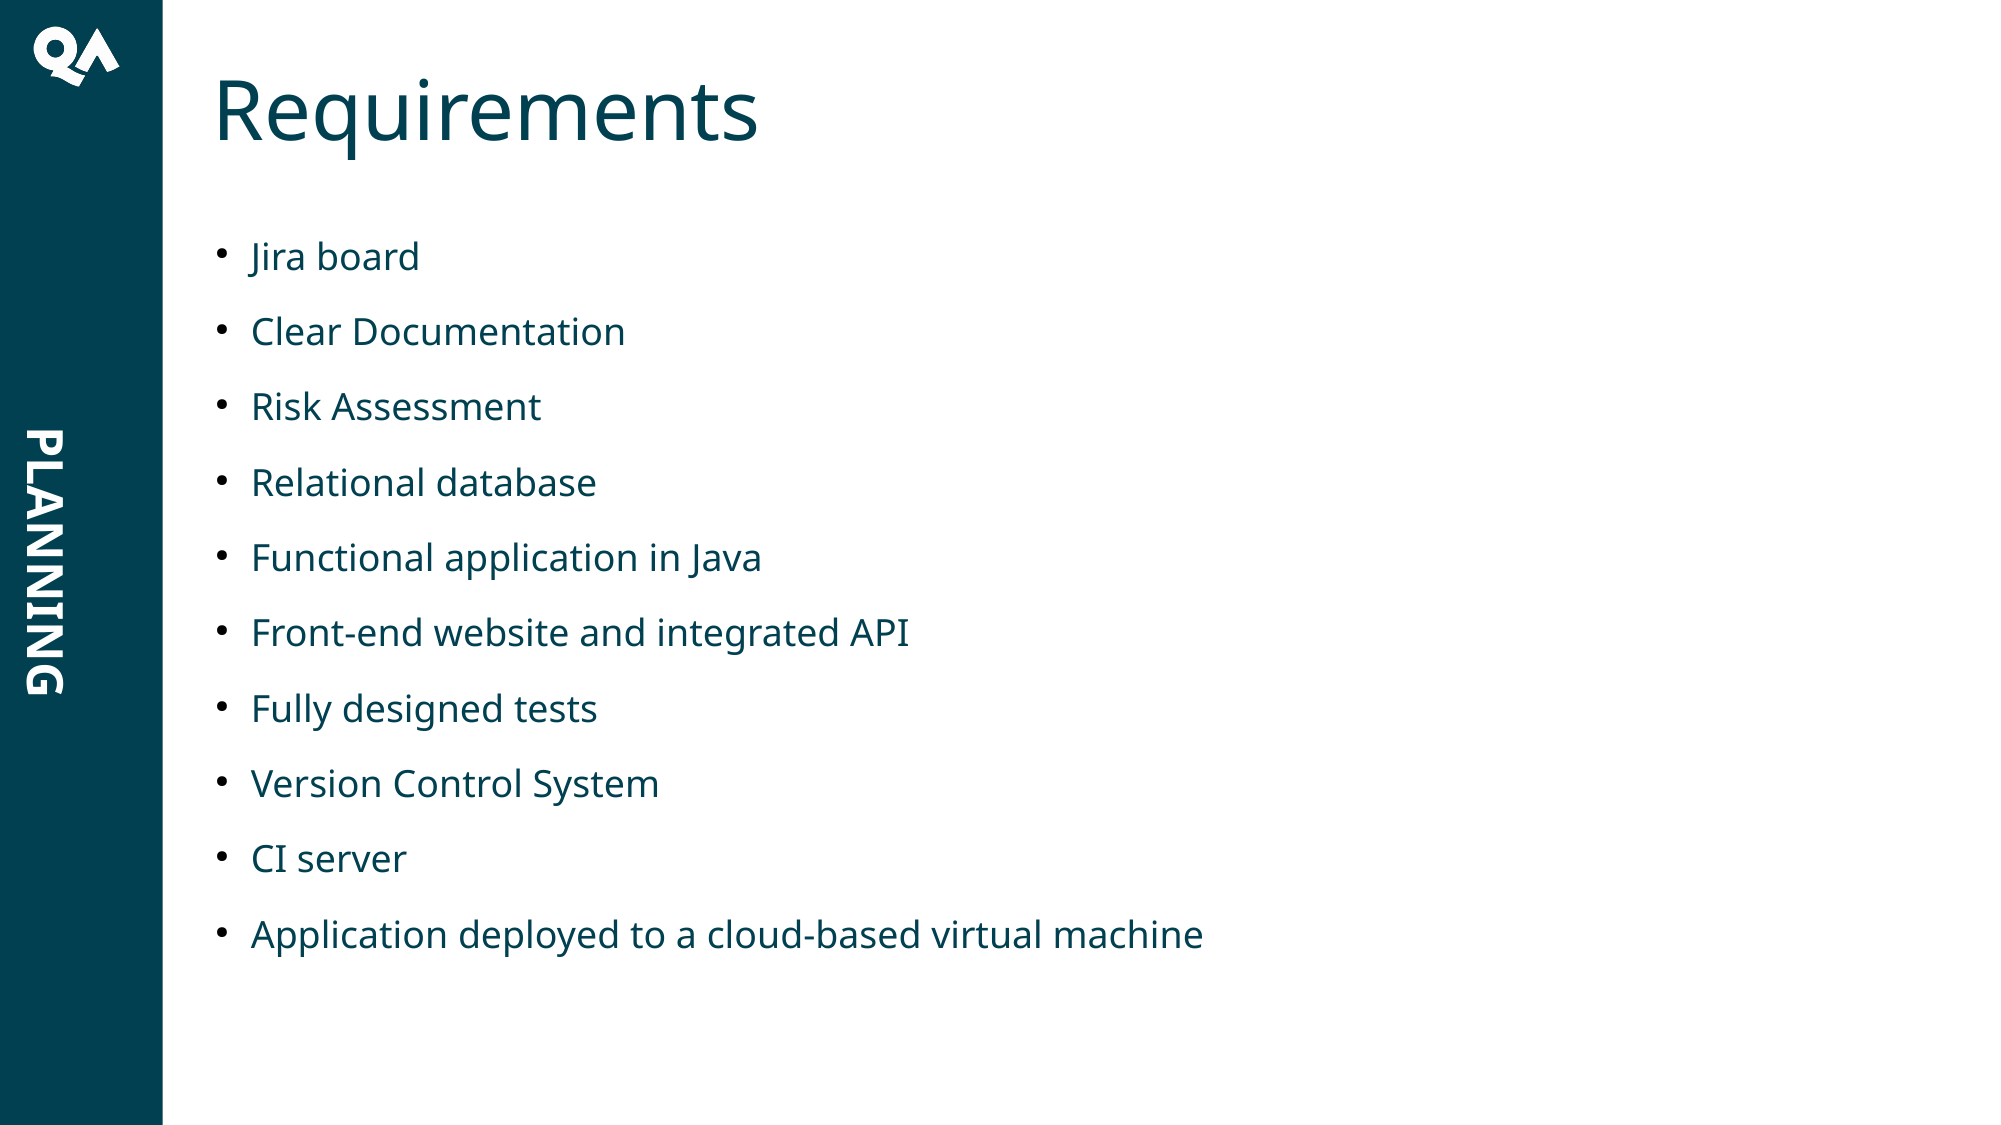

Requirements
# planning
Jira board
Clear Documentation
Risk Assessment
Relational database
Functional application in Java
Front-end website and integrated API
Fully designed tests
Version Control System
CI server
Application deployed to a cloud-based virtual machine